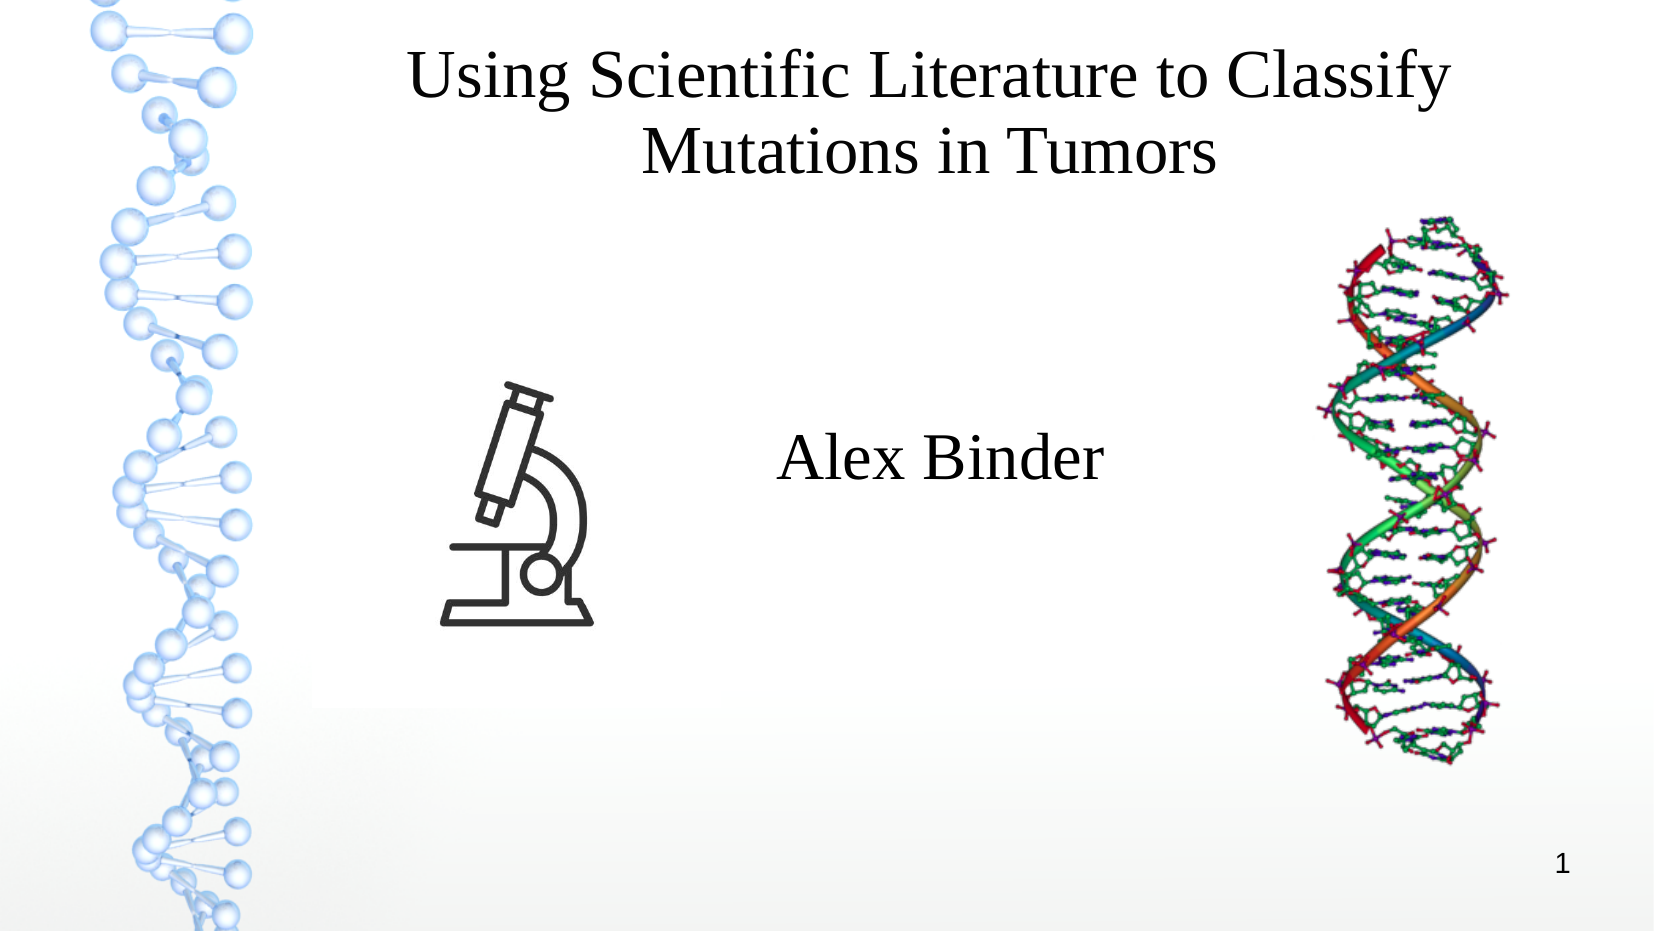

# Using Scientific Literature to Classify Mutations in Tumors
Alex Binder
1